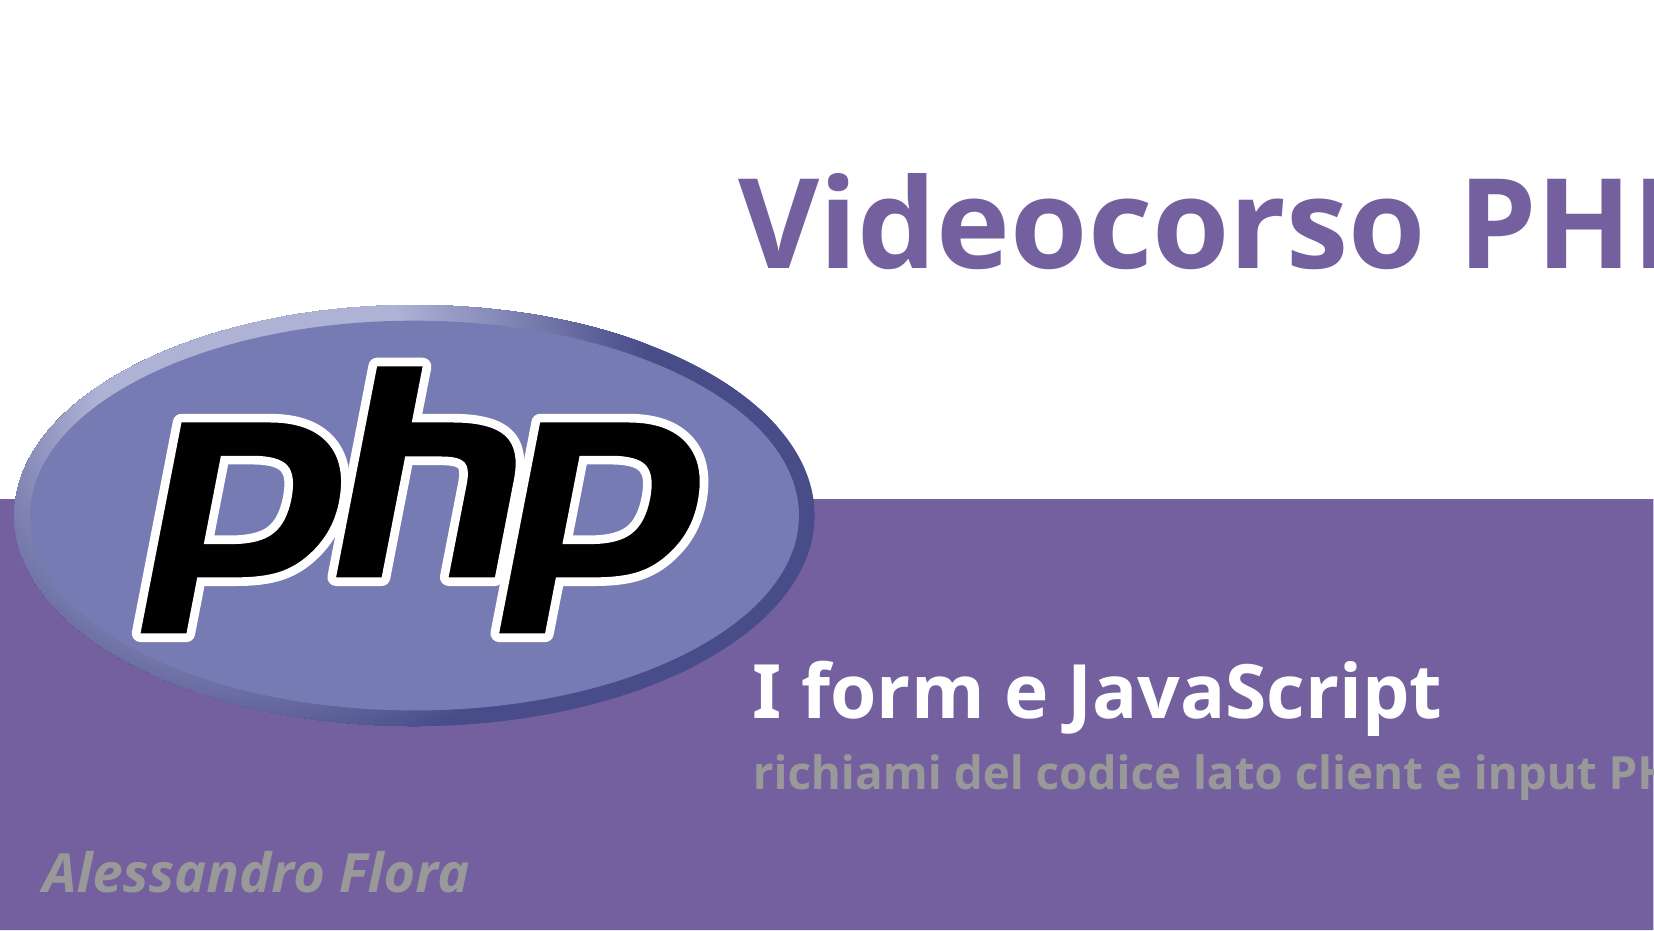

Videocorso PHP
I form e JavaScript
richiami del codice lato client e input PHP
Alessandro Flora